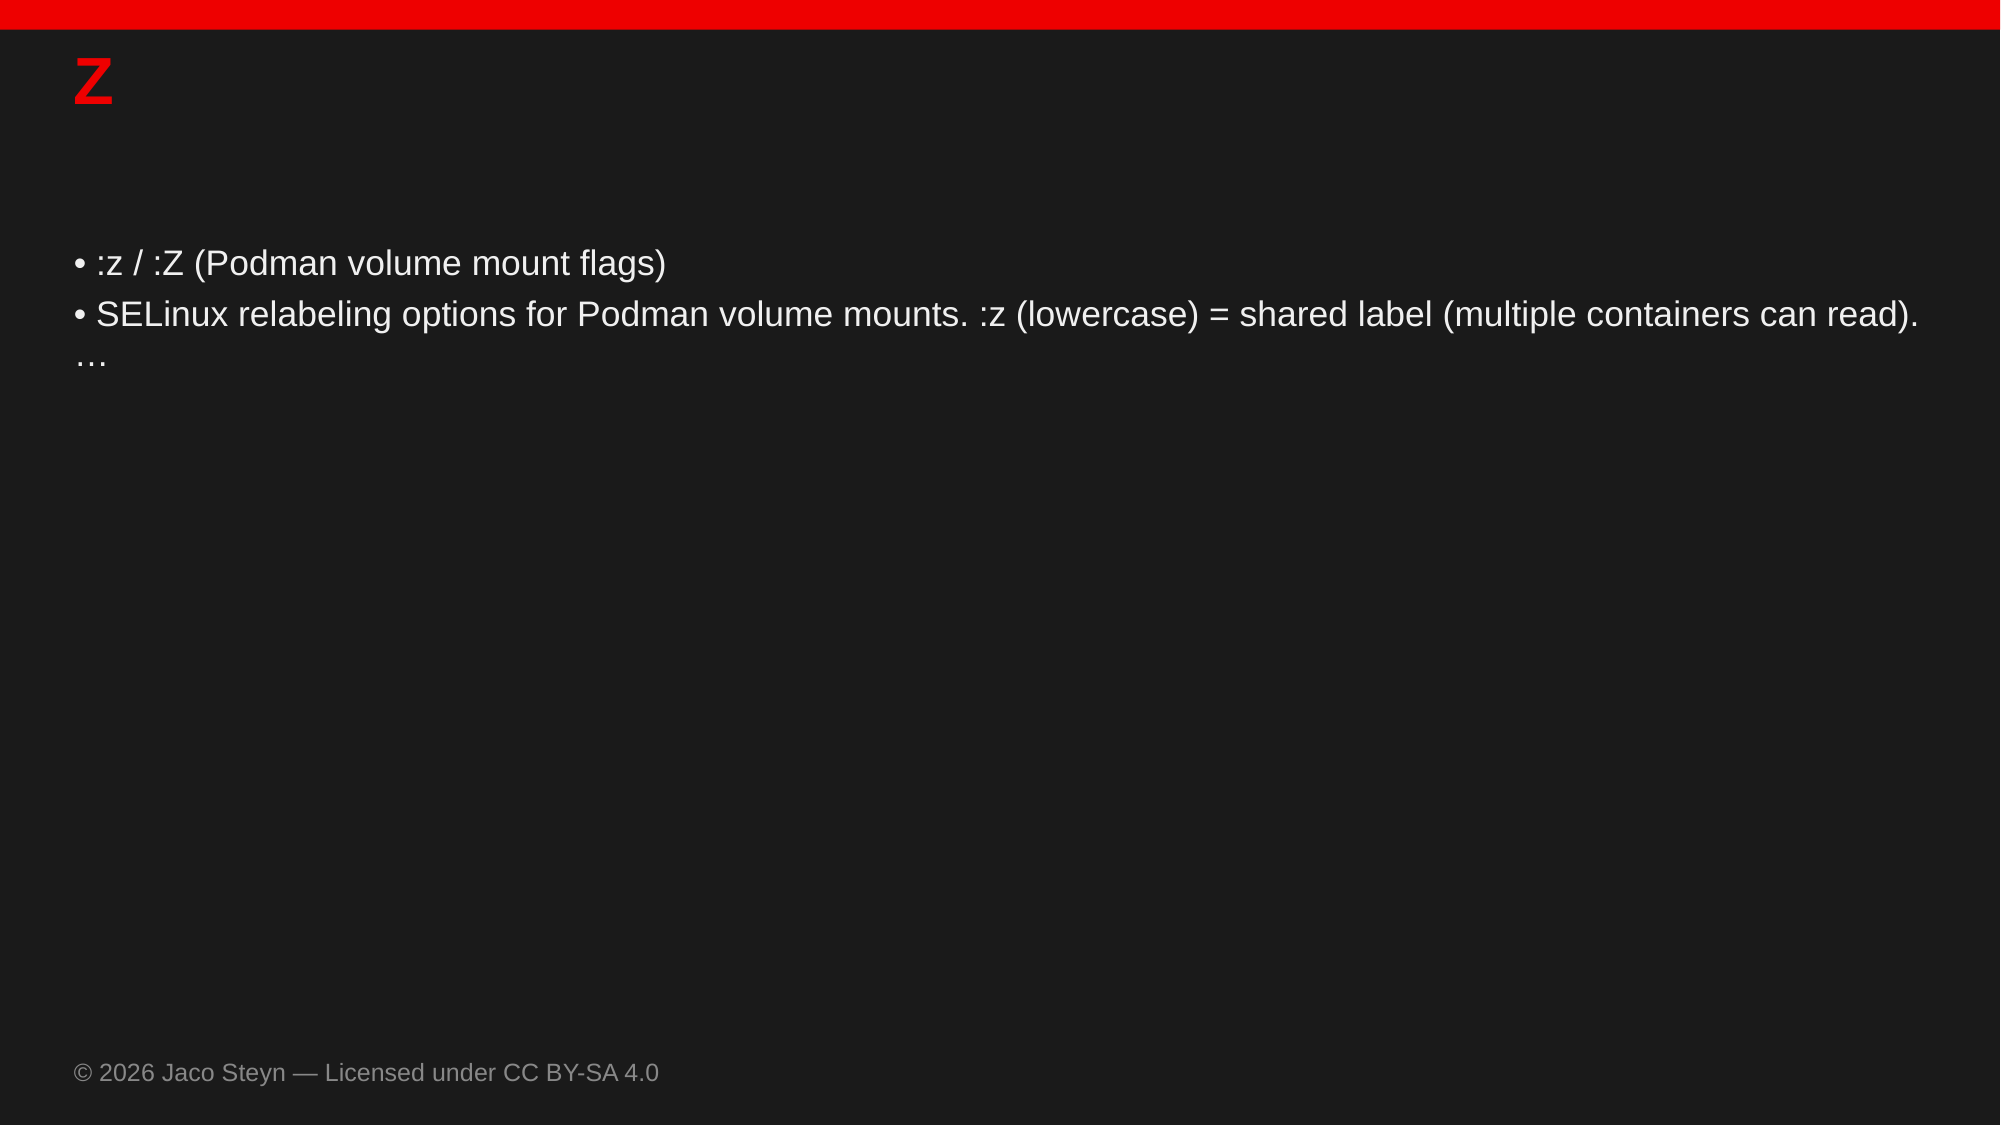

Z
• :z / :Z (Podman volume mount flags)
• SELinux relabeling options for Podman volume mounts. :z (lowercase) = shared label (multiple containers can read).…
© 2026 Jaco Steyn — Licensed under CC BY-SA 4.0